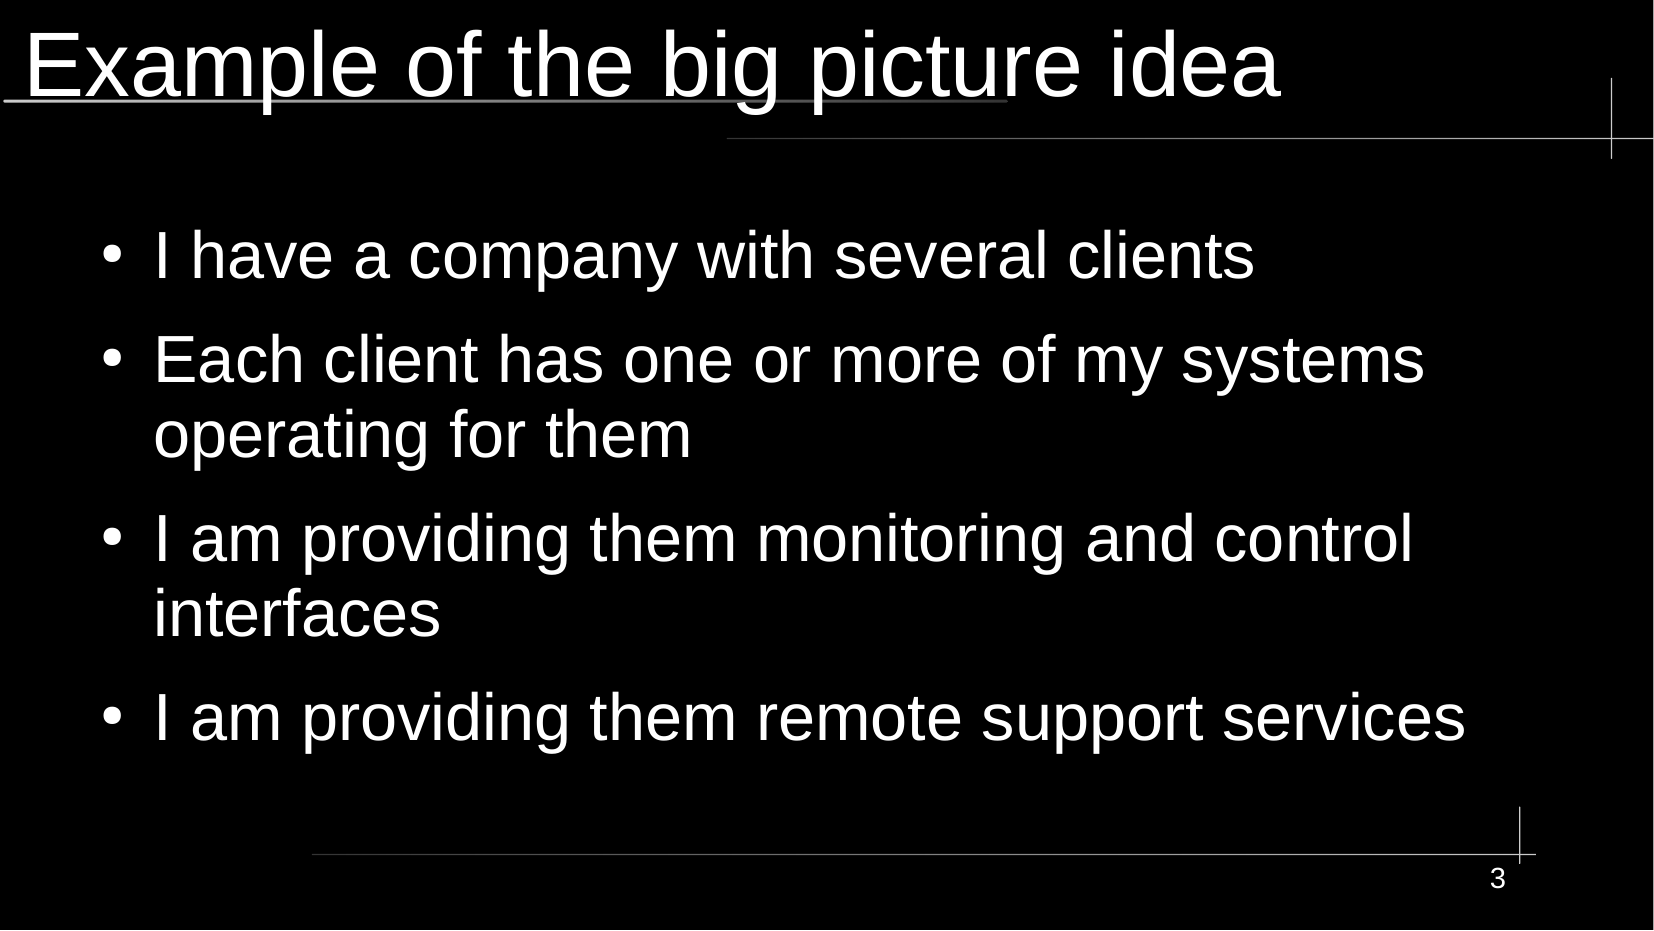

# Example of the big picture idea
I have a company with several clients
Each client has one or more of my systems operating for them
I am providing them monitoring and control interfaces
I am providing them remote support services
3